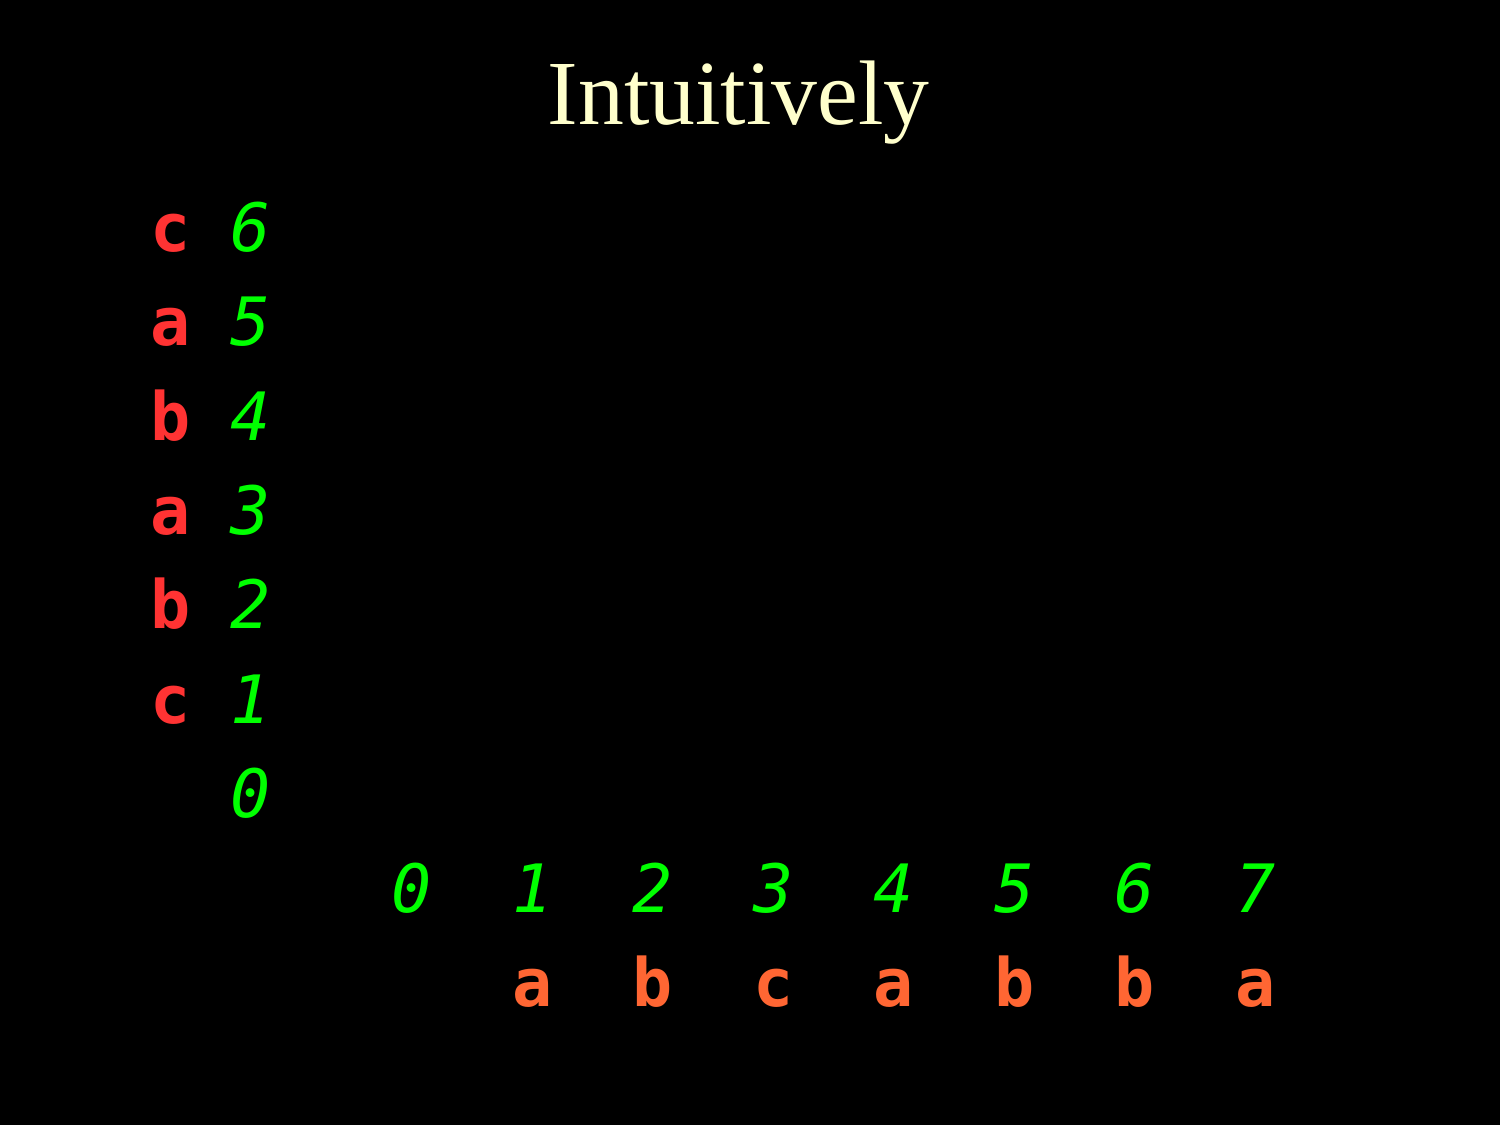

# Intuitively
c 6
a 5
b 4
a 3
b 2
c 1
 0
 0 1 2 3 4 5 6 7
 a b c a b b a